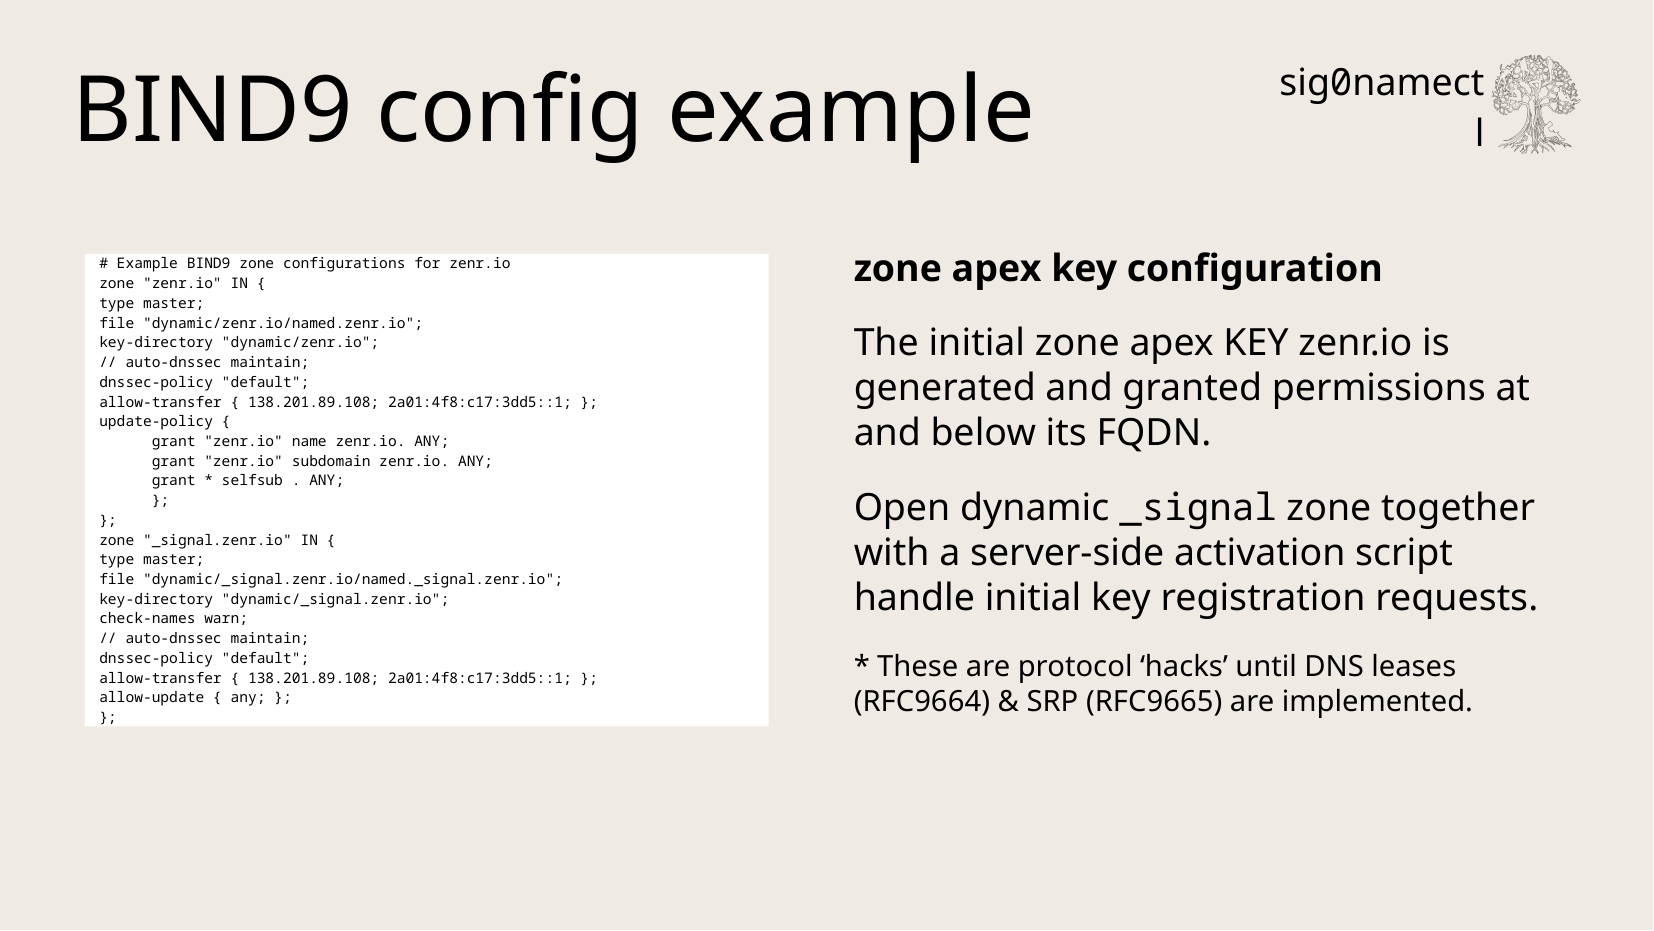

BIND9 config example
sig0namectl
# zone apex key configuration
The initial zone apex KEY zenr.io is generated and granted permissions at and below its FQDN.
Open dynamic _signal zone together with a server-side activation script handle initial key registration requests.
* These are protocol ‘hacks’ until DNS leases (RFC9664) & SRP (RFC9665) are implemented.
# Example BIND9 zone configurations for zenr.io zone "zenr.io" IN { type master; file "dynamic/zenr.io/named.zenr.io"; key-directory "dynamic/zenr.io"; // auto-dnssec maintain; dnssec-policy "default"; allow-transfer { 138.201.89.108; 2a01:4f8:c17:3dd5::1; }; update-policy { grant "zenr.io" name zenr.io. ANY; grant "zenr.io" subdomain zenr.io. ANY; grant * selfsub . ANY; }; }; zone "_signal.zenr.io" IN { type master; file "dynamic/_signal.zenr.io/named._signal.zenr.io"; key-directory "dynamic/_signal.zenr.io"; check-names warn; // auto-dnssec maintain; dnssec-policy "default"; allow-transfer { 138.201.89.108; 2a01:4f8:c17:3dd5::1; }; allow-update { any; }; };